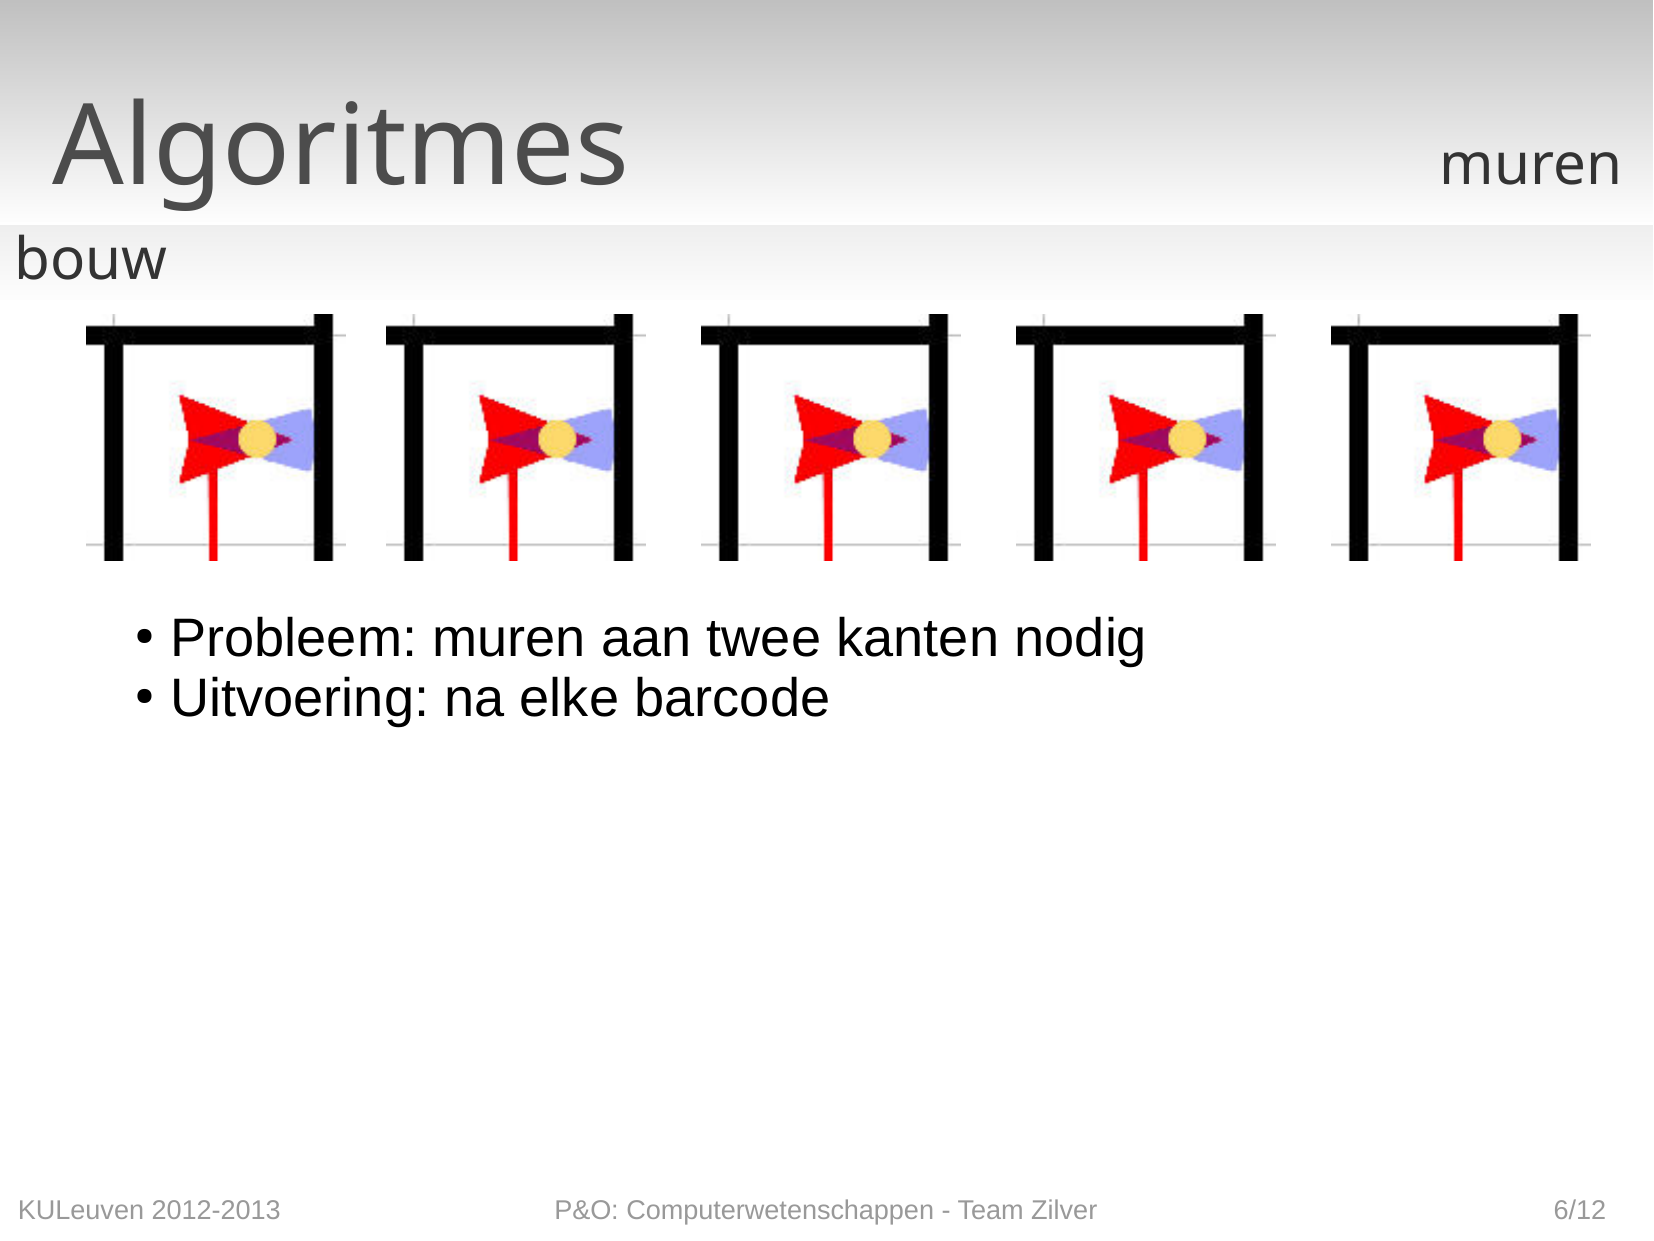

Inhoud		fysieke bouw
	Algoritmes		muren
	Inhoud
Probleem: muren aan twee kanten nodig
Uitvoering: na elke barcode
KULeuven 2012-2013	P&O: Computerwetenschappen - Team Zilver /12